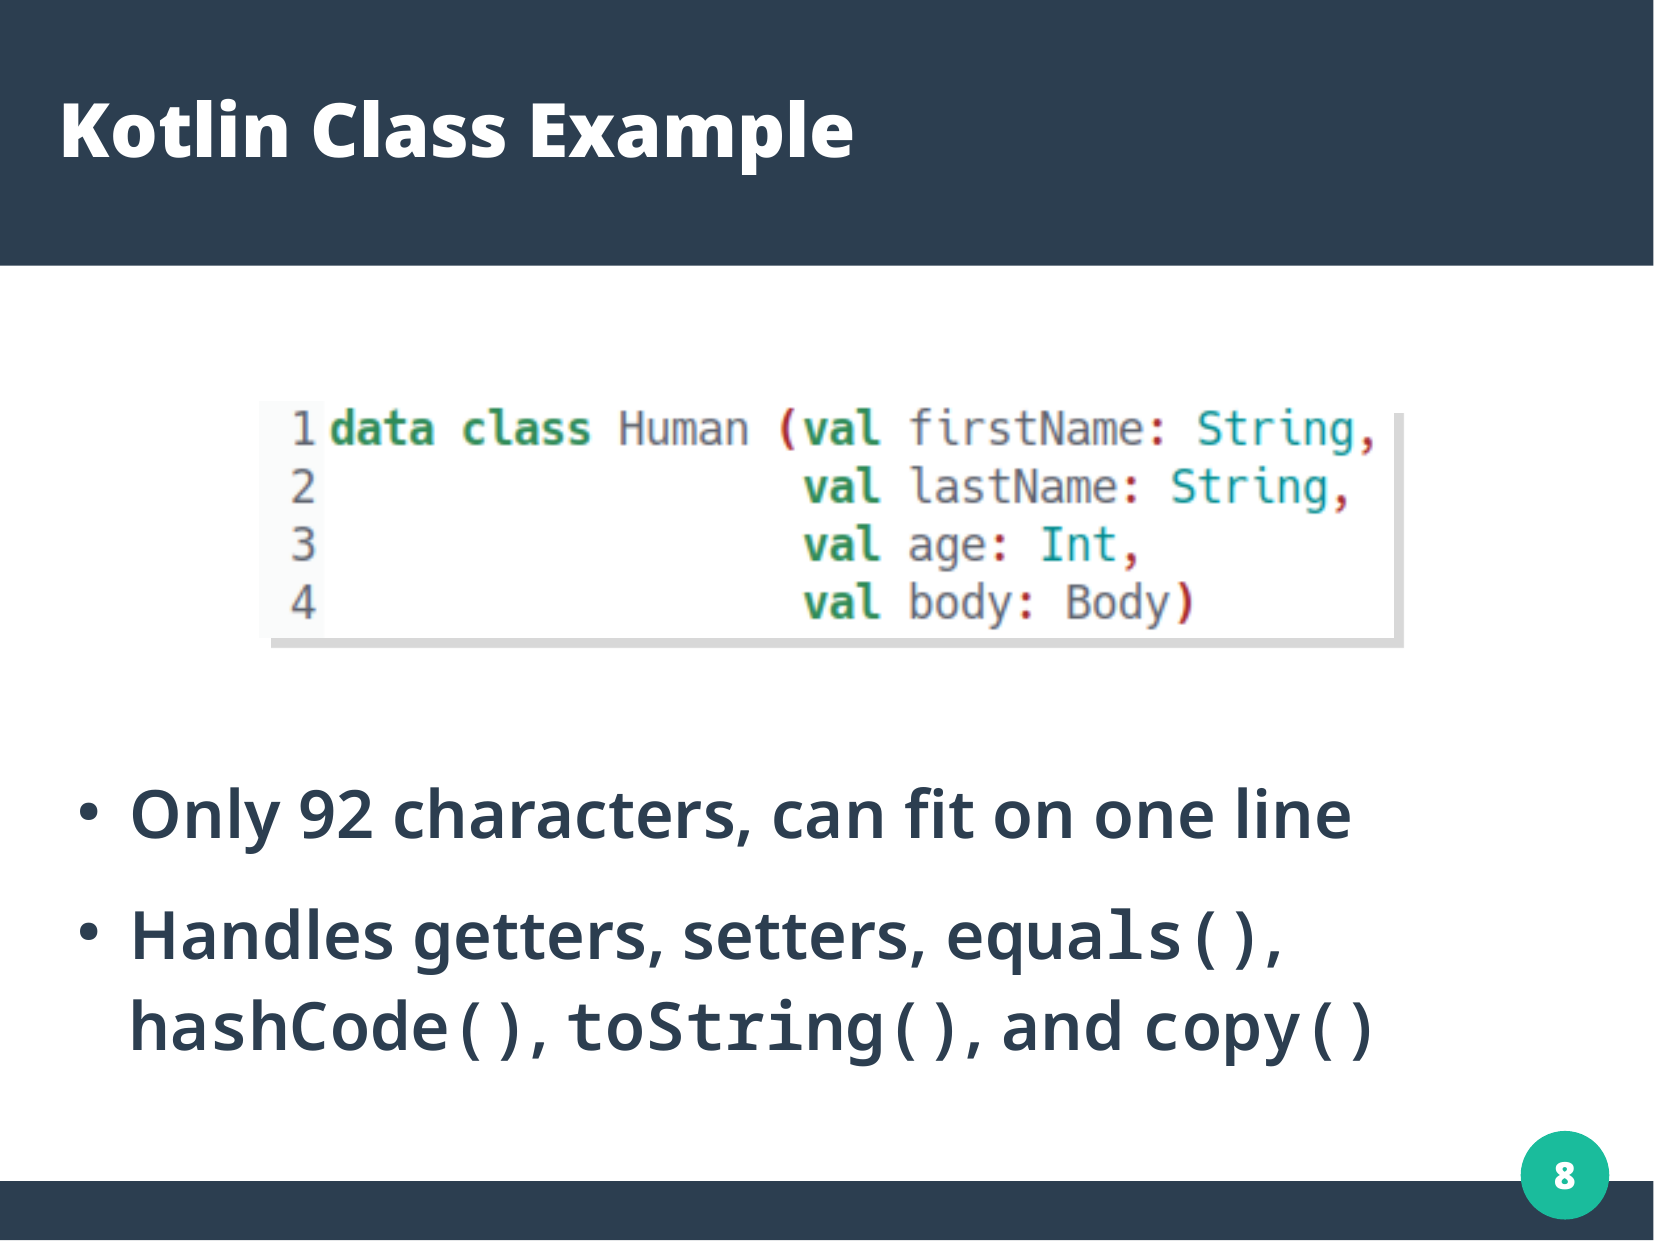

# Kotlin Class Example
Only 92 characters, can fit on one line
Handles getters, setters, equals(), hashCode(), toString(), and copy()
8